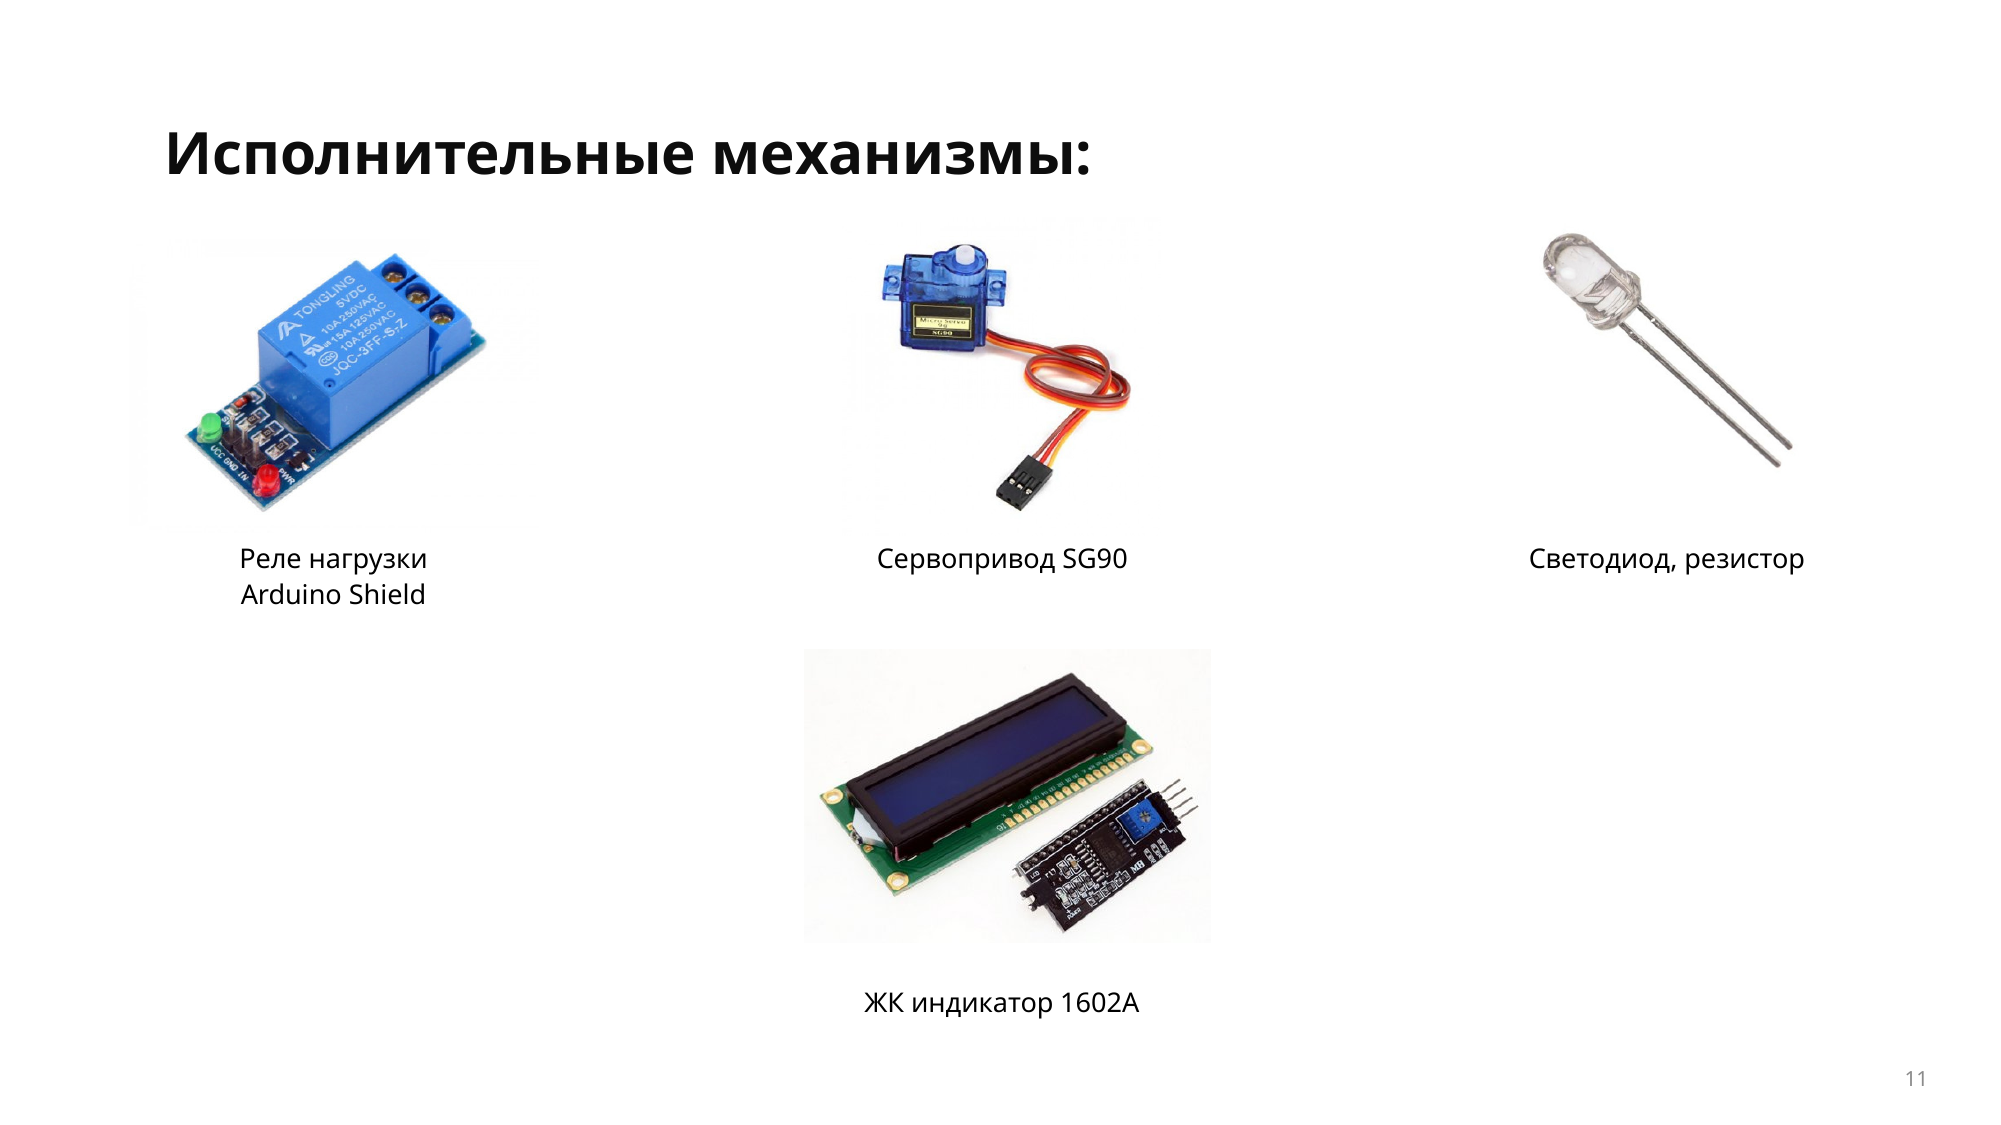

Исполнительные механизмы:
Реле нагрузки
Arduino Shield
Сервопривод SG90
Светодиод, резистор
ЖК индикатор 1602A